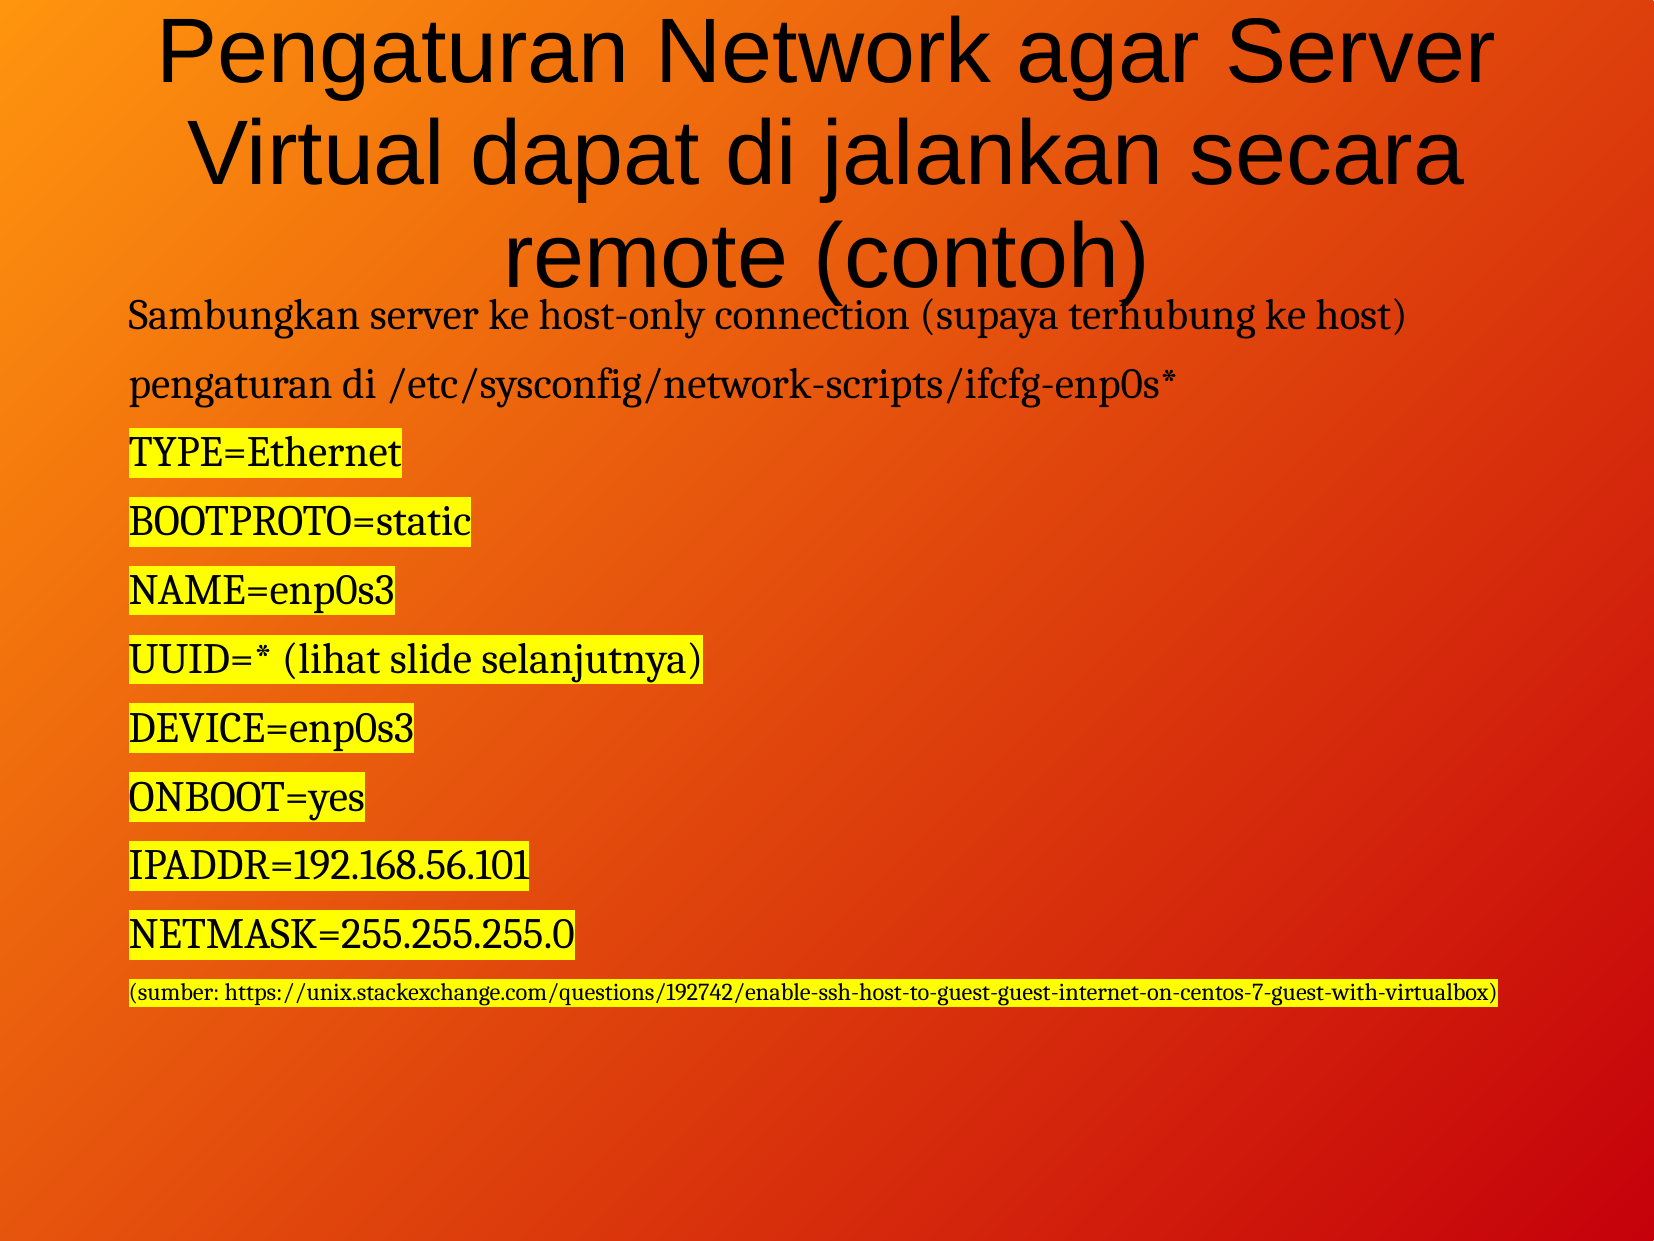

# Pengaturan Network agar Server Virtual dapat di jalankan secara remote (contoh)
Sambungkan server ke host-only connection (supaya terhubung ke host)
pengaturan di /etc/sysconfig/network-scripts/ifcfg-enp0s*
TYPE=Ethernet
BOOTPROTO=static
NAME=enp0s3
UUID=* (lihat slide selanjutnya)
DEVICE=enp0s3
ONBOOT=yes
IPADDR=192.168.56.101
NETMASK=255.255.255.0
(sumber: https://unix.stackexchange.com/questions/192742/enable-ssh-host-to-guest-guest-internet-on-centos-7-guest-with-virtualbox)